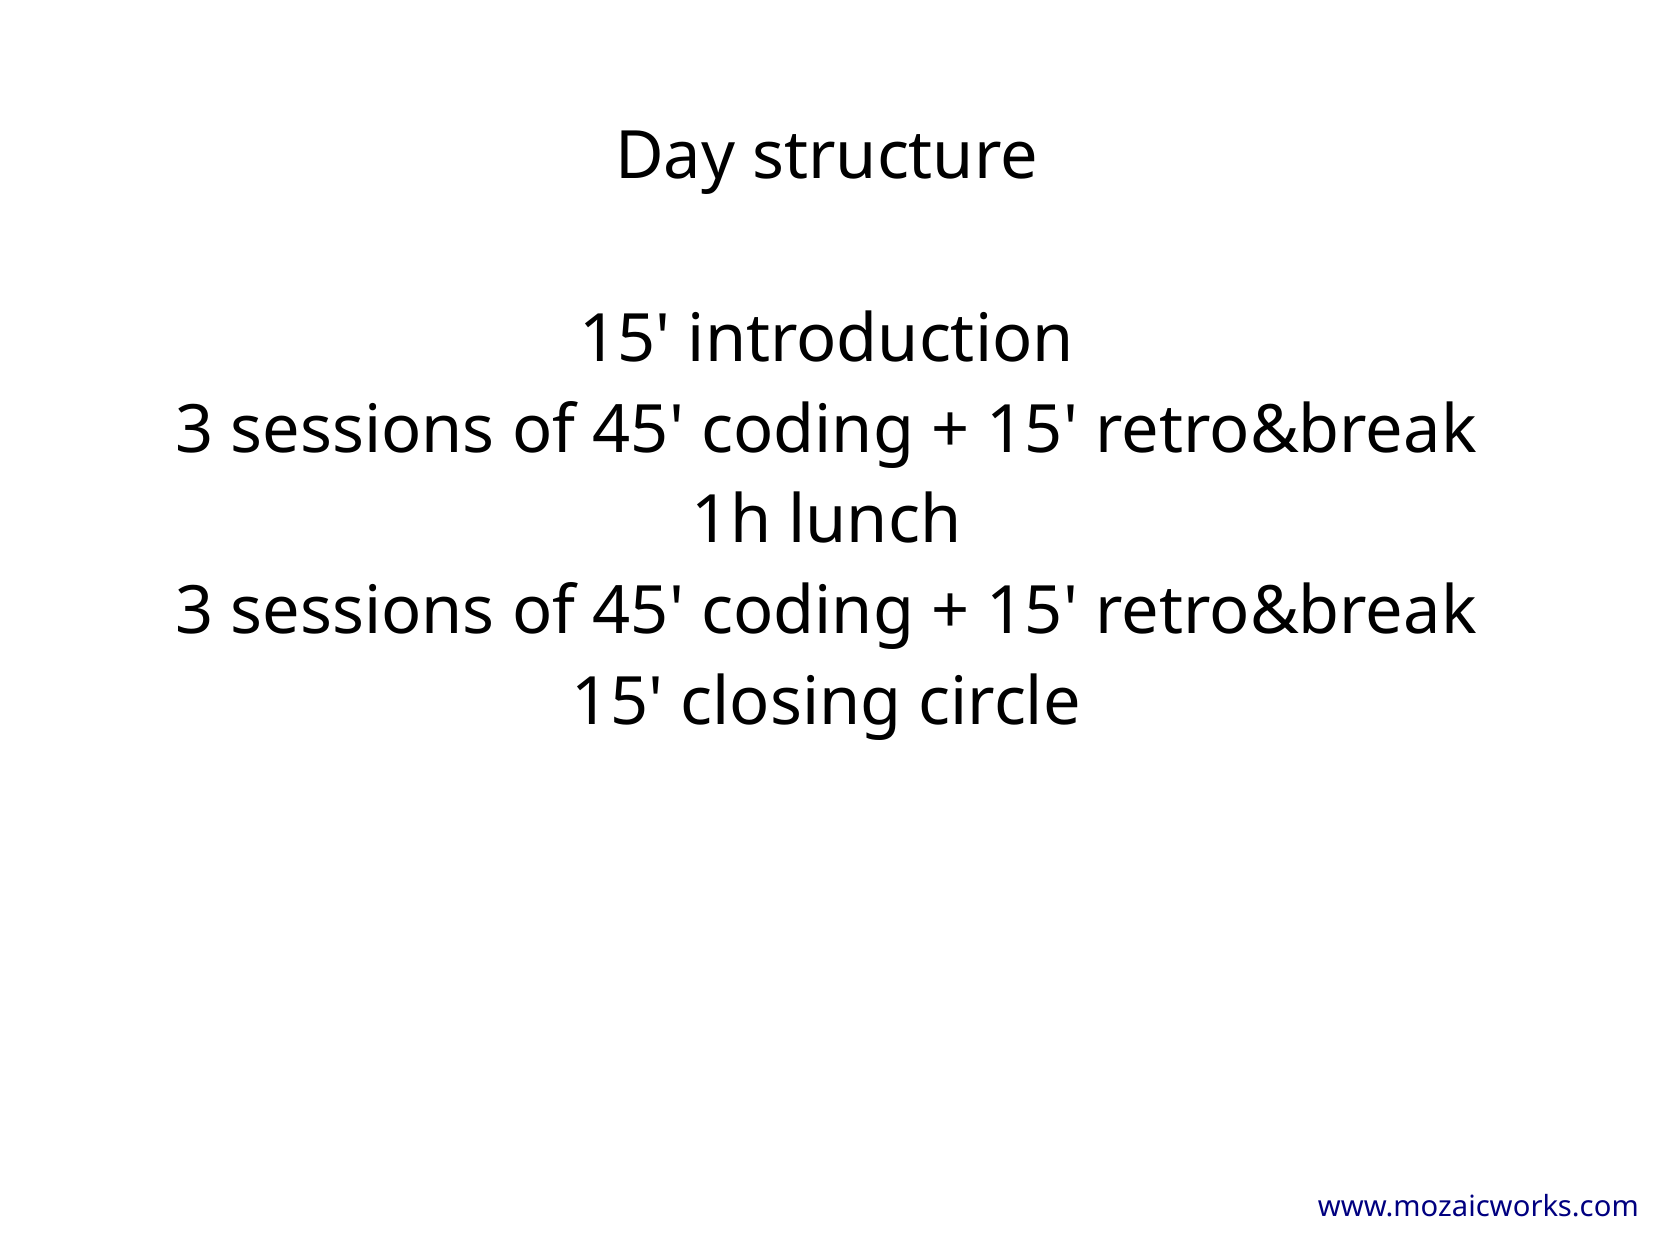

# Day structure
15' introduction
3 sessions of 45' coding + 15' retro&break
1h lunch
3 sessions of 45' coding + 15' retro&break
15' closing circle
www.mozaicworks.com